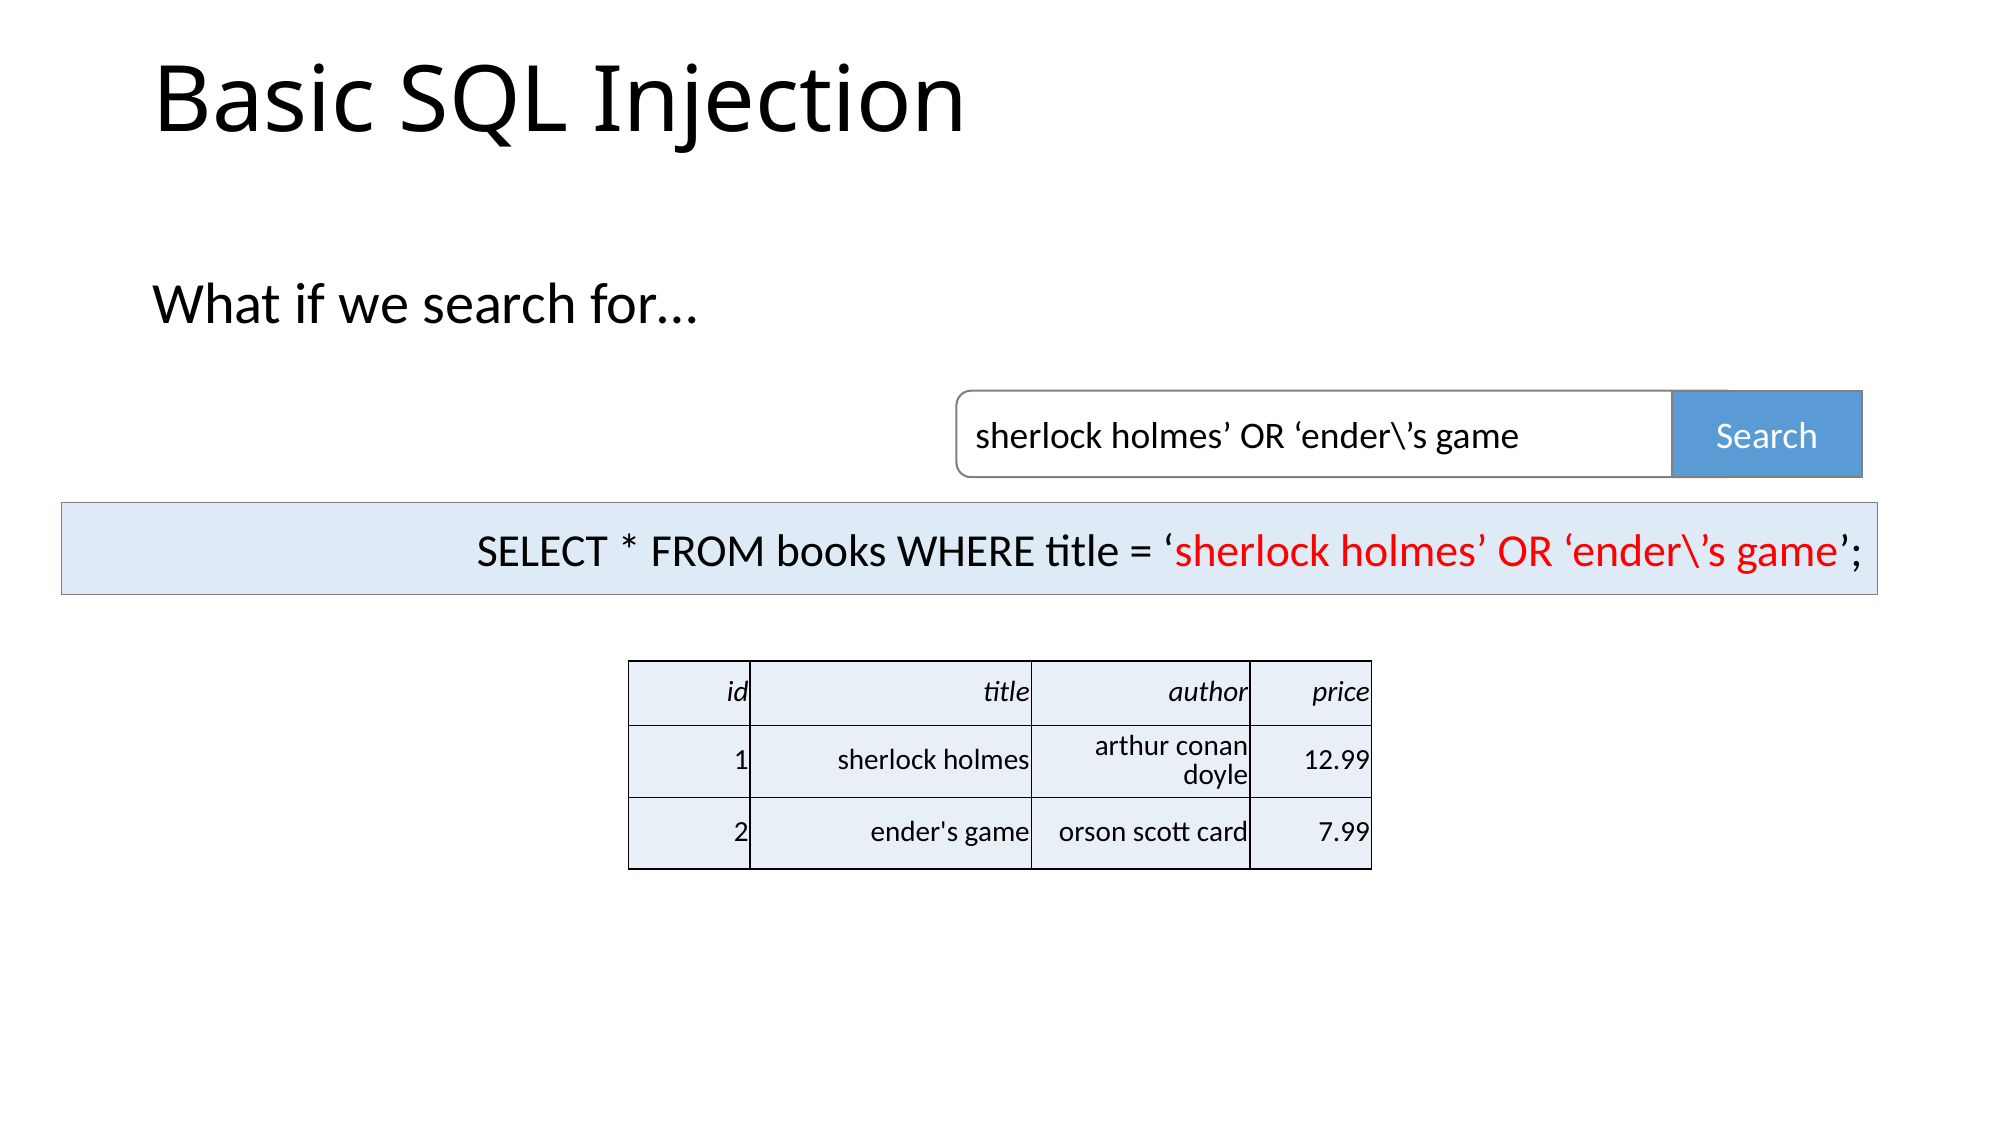

# Basic SQL Injection
What if we search for…
sherlock holmes’ OR ‘ender\’s game
Search
SELECT * FROM books WHERE title = ‘sherlock holmes’ OR ‘ender\’s game’;
| id | title | author | price |
| --- | --- | --- | --- |
| 1 | sherlock holmes | arthur conan doyle | 12.99 |
| 2 | ender's game | orson scott card | 7.99 |